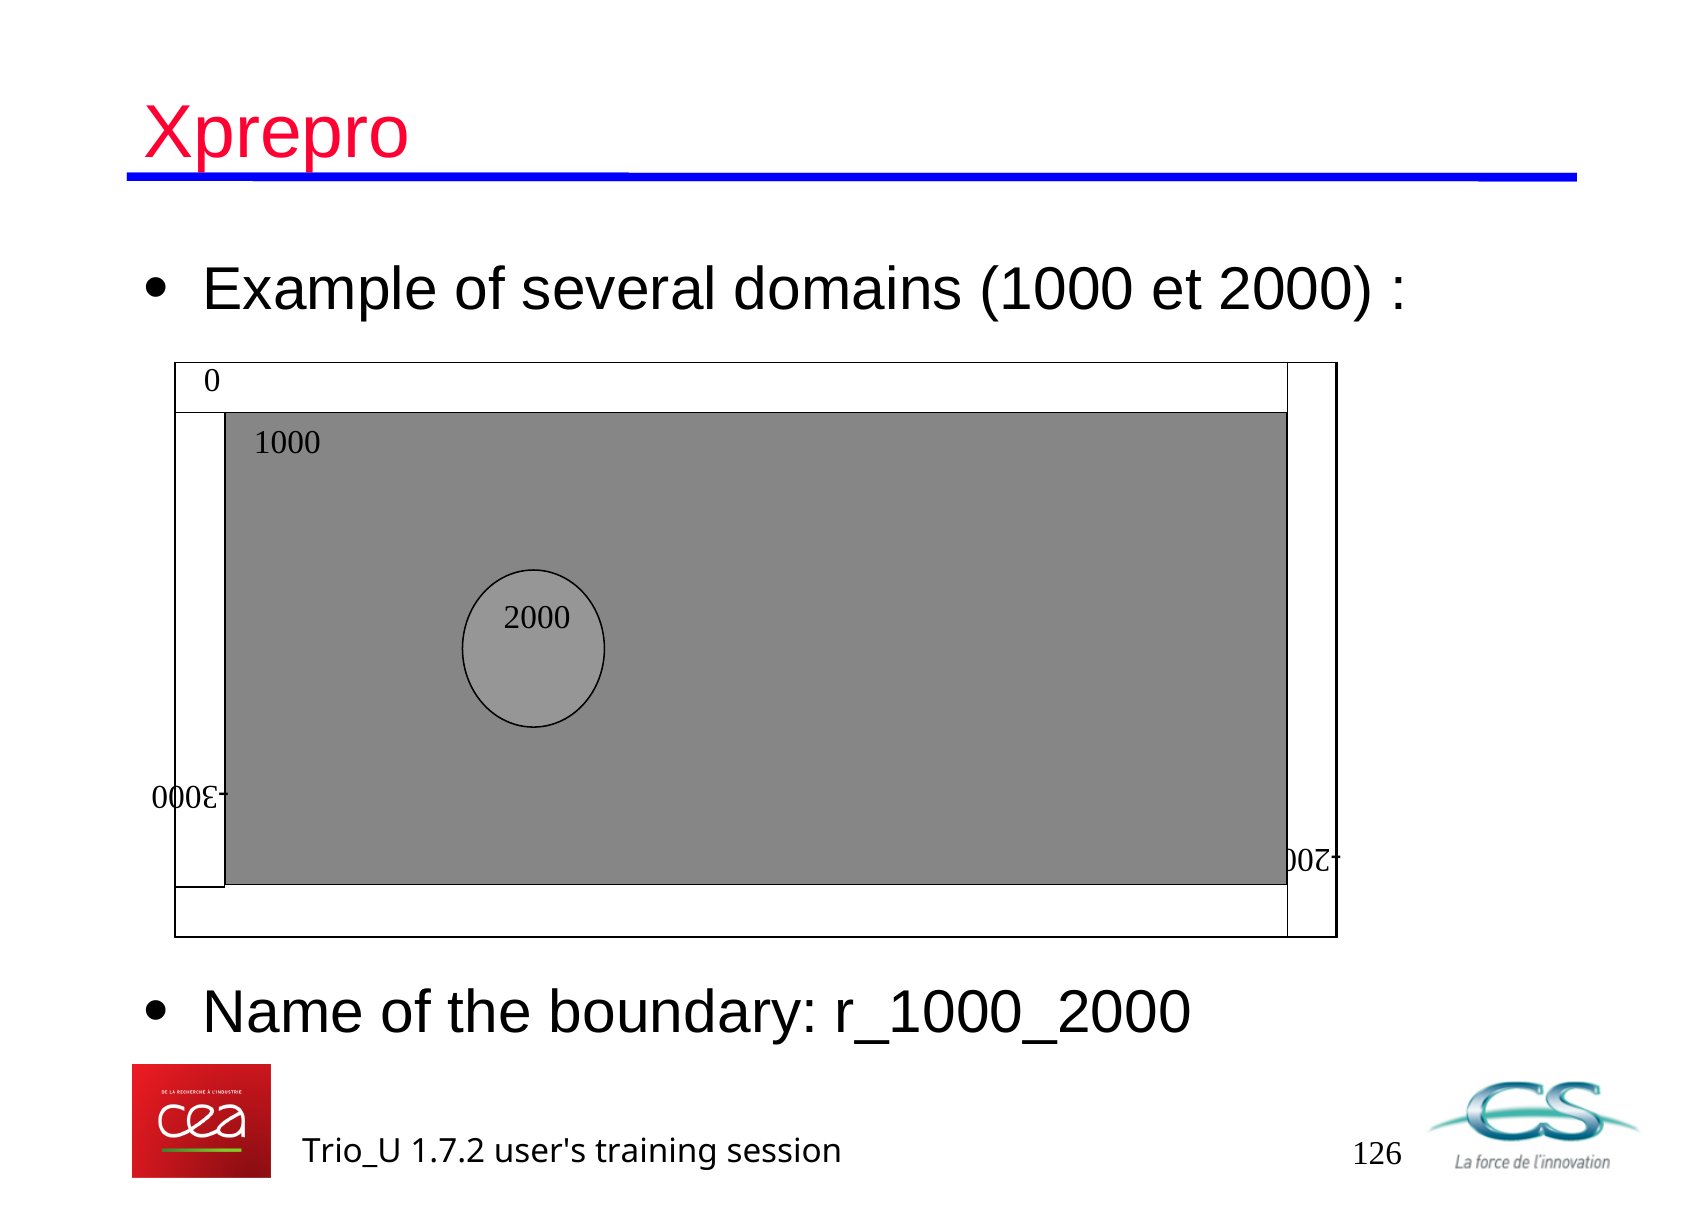

# Xprepro
Example of several domains (1000 et 2000) :
Name of the boundary: r_1000_2000
0
-2000
-3000
1000
2000
Trio_U 1.7.2 user's training session
126